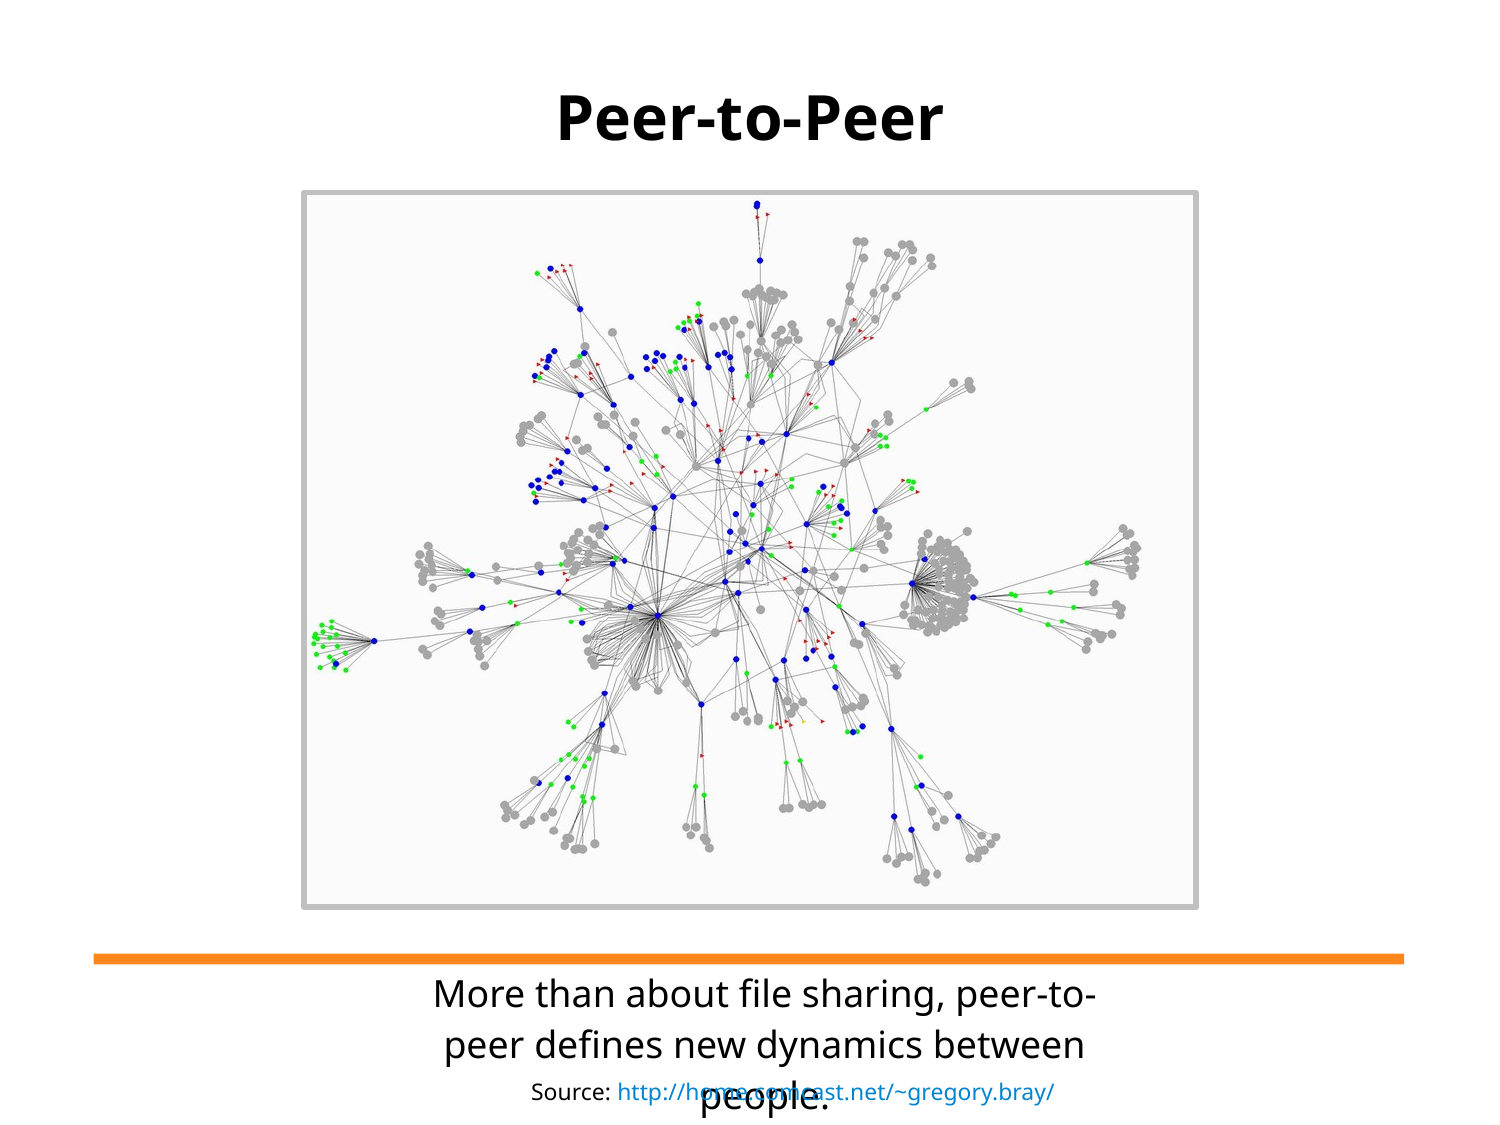

# Peer-to-Peer
More than about file sharing, peer-to-peer defines new dynamics between people.
Source: http://home.comcast.net/~gregory.bray/